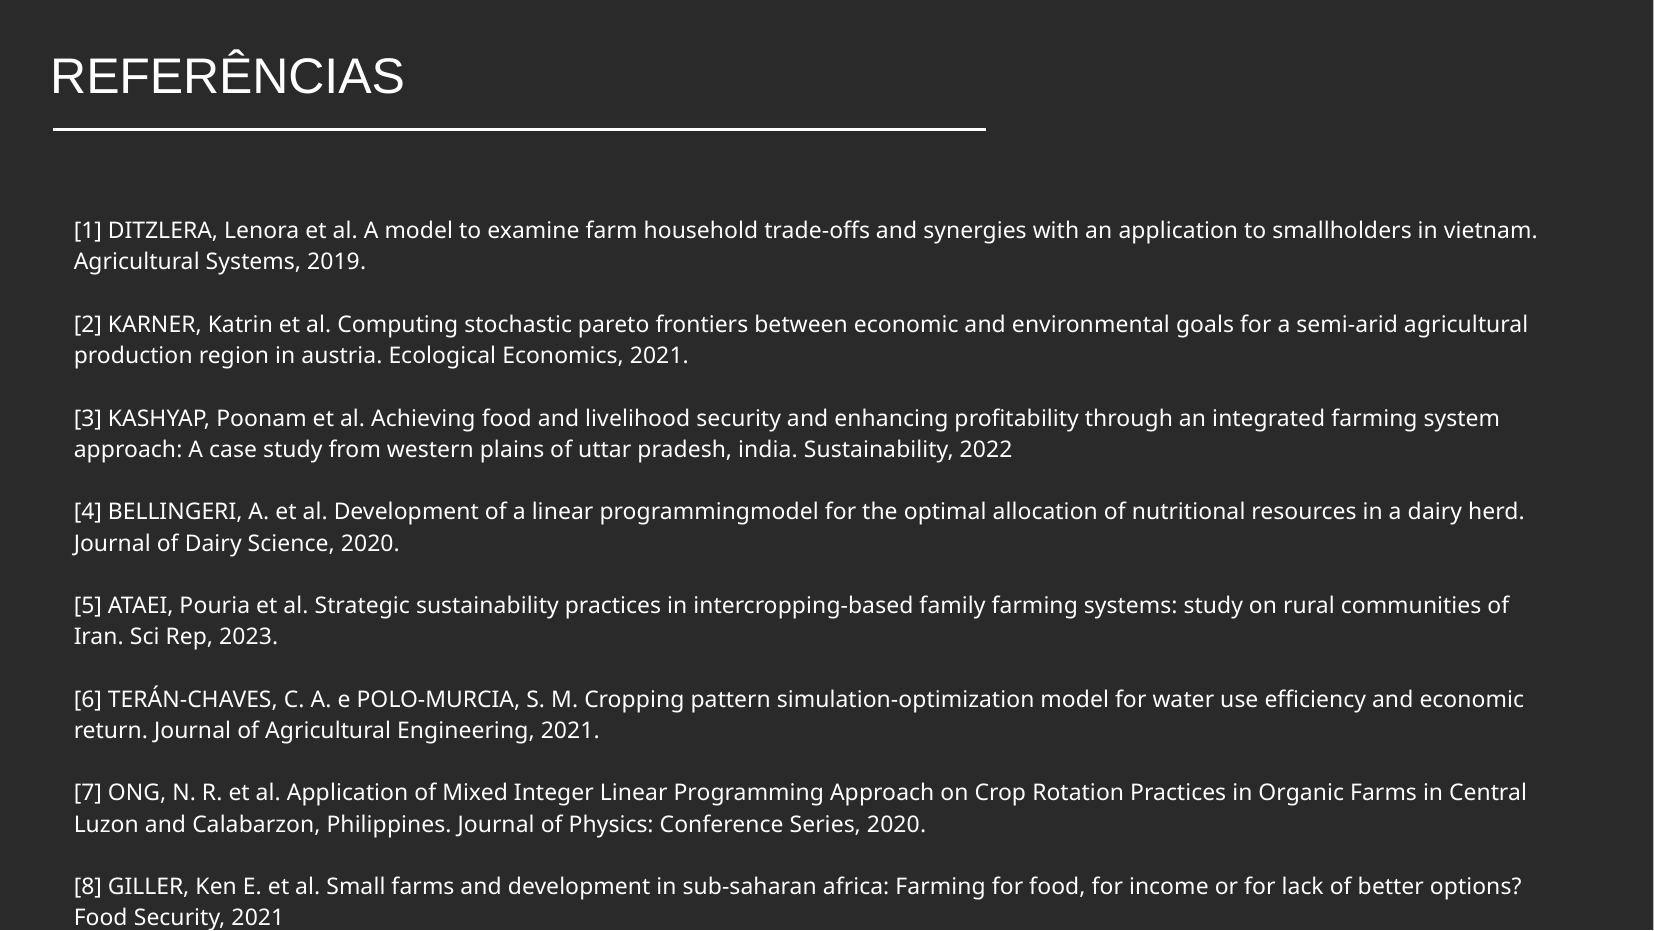

REFERÊNCIAS
[1] DITZLERA, Lenora et al. A model to examine farm household trade-offs and synergies with an application to smallholders in vietnam. Agricultural Systems, 2019.
[2] KARNER, Katrin et al. Computing stochastic pareto frontiers between economic and environmental goals for a semi-arid agricultural production region in austria. Ecological Economics, 2021.
[3] KASHYAP, Poonam et al. Achieving food and livelihood security and enhancing profitability through an integrated farming system approach: A case study from western plains of uttar pradesh, india. Sustainability, 2022
[4] BELLINGERI, A. et al. Development of a linear programmingmodel for the optimal allocation of nutritional resources in a dairy herd. Journal of Dairy Science, 2020.
[5] ATAEI, Pouria et al. Strategic sustainability practices in intercropping-based family farming systems: study on rural communities of Iran. Sci Rep, 2023.
[6] TERÁN-CHAVES, C. A. e POLO-MURCIA, S. M. Cropping pattern simulation-optimization model for water use efficiency and economic return. Journal of Agricultural Engineering, 2021.
[7] ONG, N. R. et al. Application of Mixed Integer Linear Programming Approach on Crop Rotation Practices in Organic Farms in Central Luzon and Calabarzon, Philippines. Journal of Physics: Conference Series, 2020.
[8] GILLER, Ken E. et al. Small farms and development in sub-saharan africa: Farming for food, for income or for lack of better options? Food Security, 2021